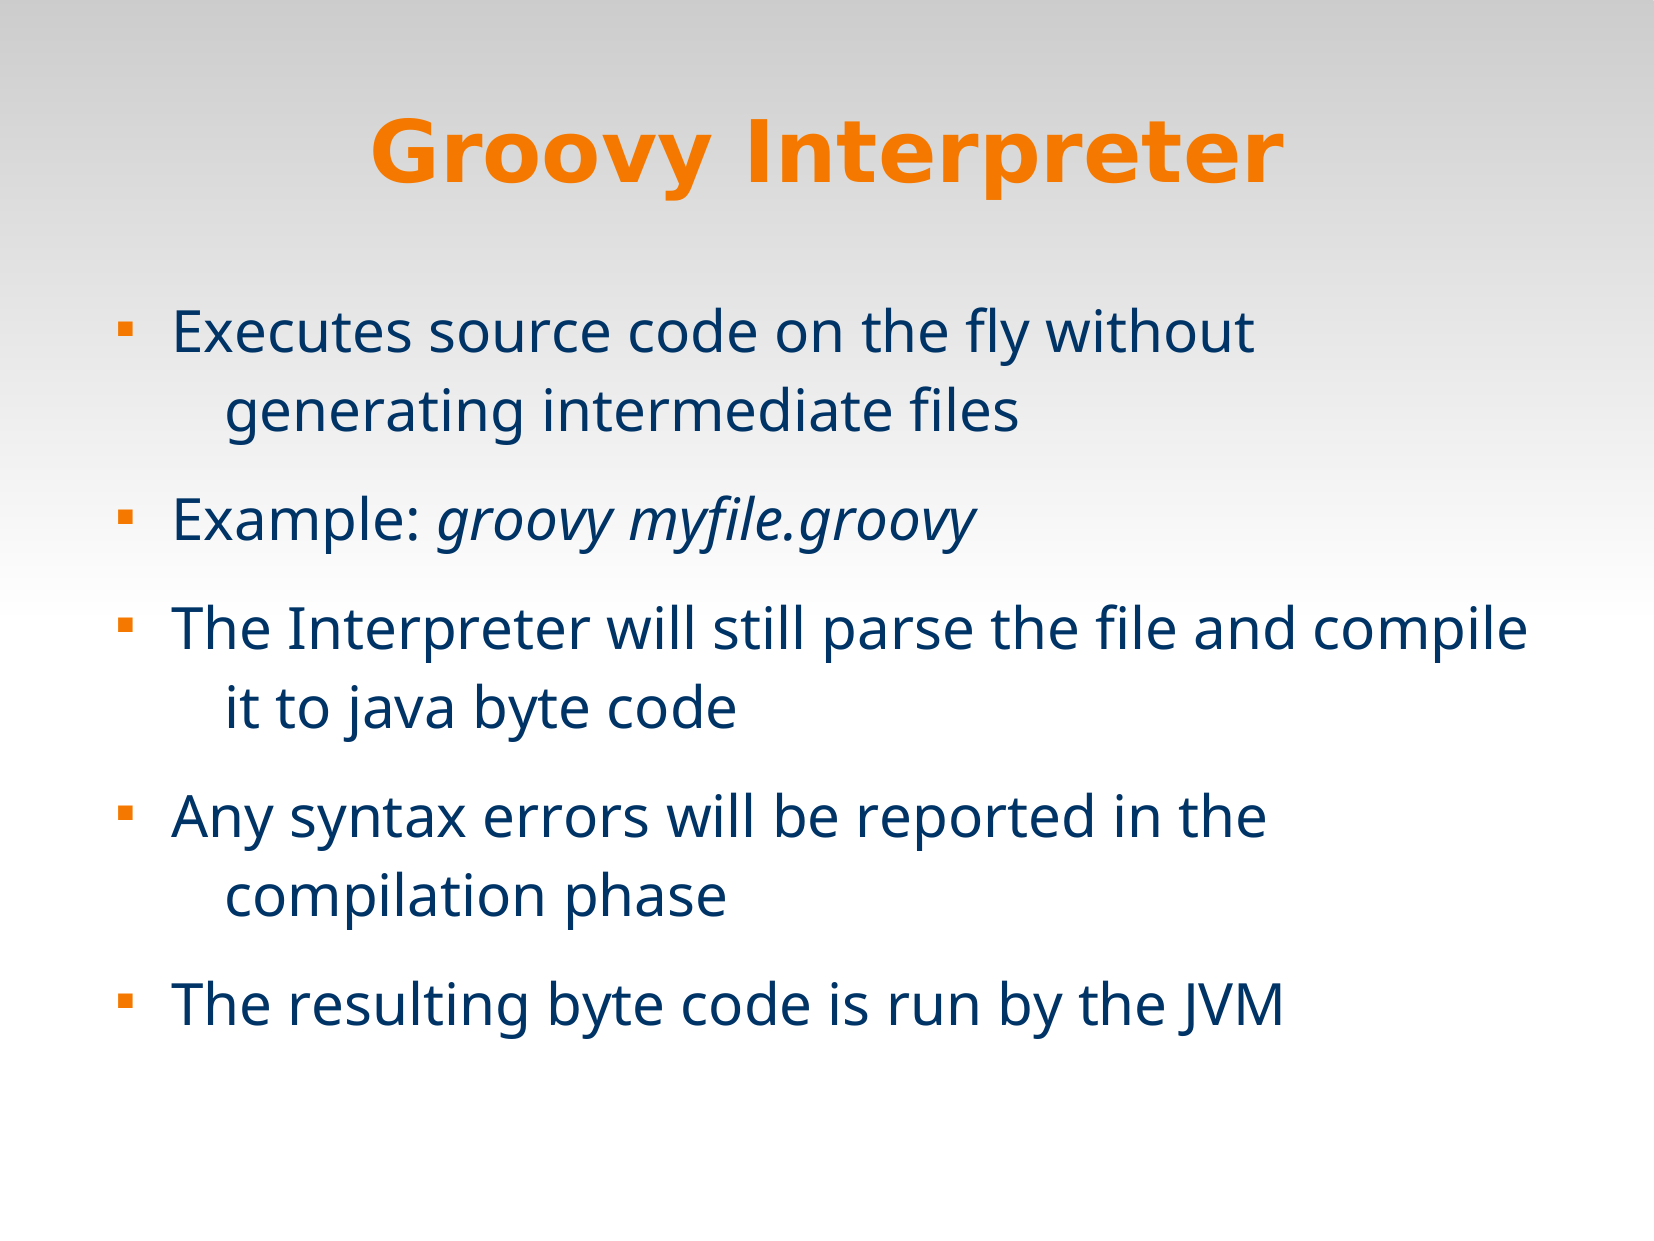

# Groovy Interpreter
Executes source code on the fly without generating intermediate files
Example: groovy myfile.groovy
The Interpreter will still parse the file and compile it to java byte code
Any syntax errors will be reported in the compilation phase
The resulting byte code is run by the JVM